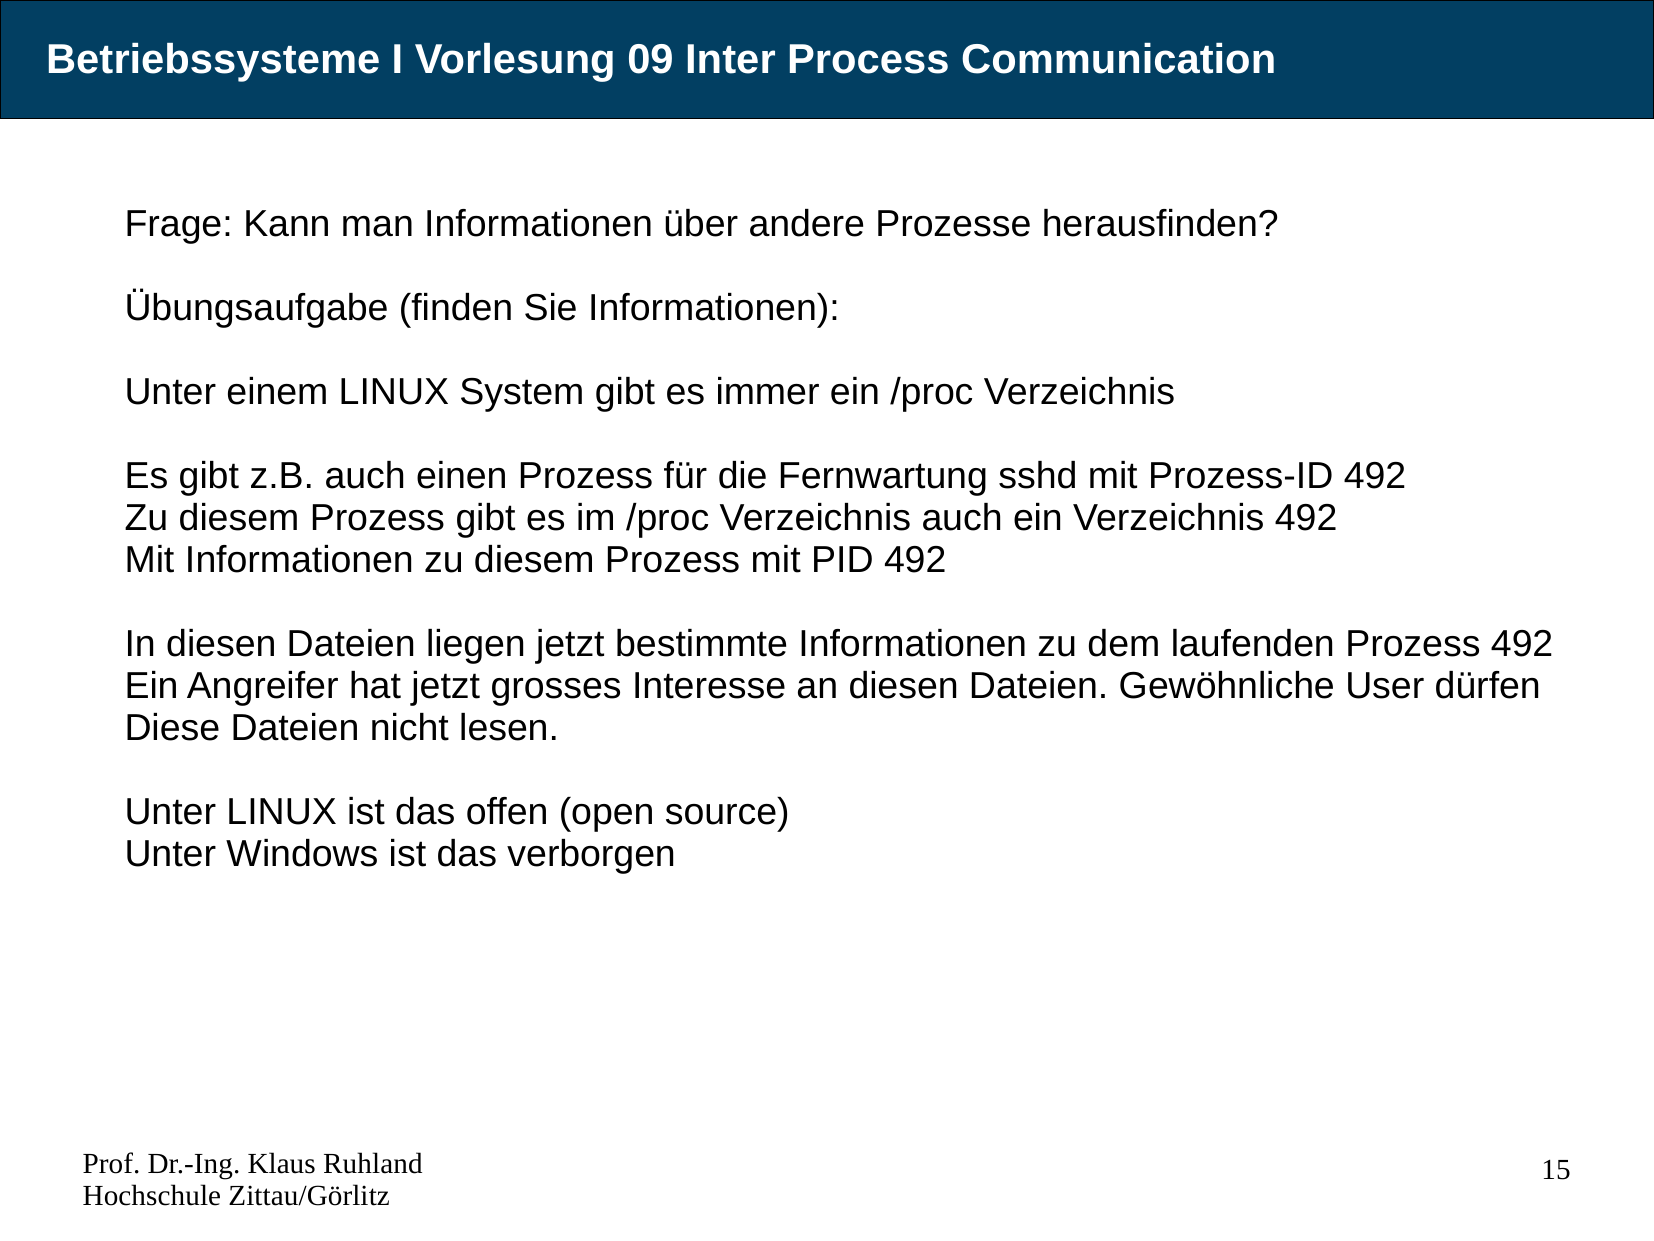

Frage: Kann man Informationen über andere Prozesse herausfinden?
Übungsaufgabe (finden Sie Informationen):
Unter einem LINUX System gibt es immer ein /proc Verzeichnis
Es gibt z.B. auch einen Prozess für die Fernwartung sshd mit Prozess-ID 492
Zu diesem Prozess gibt es im /proc Verzeichnis auch ein Verzeichnis 492
Mit Informationen zu diesem Prozess mit PID 492
In diesen Dateien liegen jetzt bestimmte Informationen zu dem laufenden Prozess 492
Ein Angreifer hat jetzt grosses Interesse an diesen Dateien. Gewöhnliche User dürfen
Diese Dateien nicht lesen.
Unter LINUX ist das offen (open source)
Unter Windows ist das verborgen
15